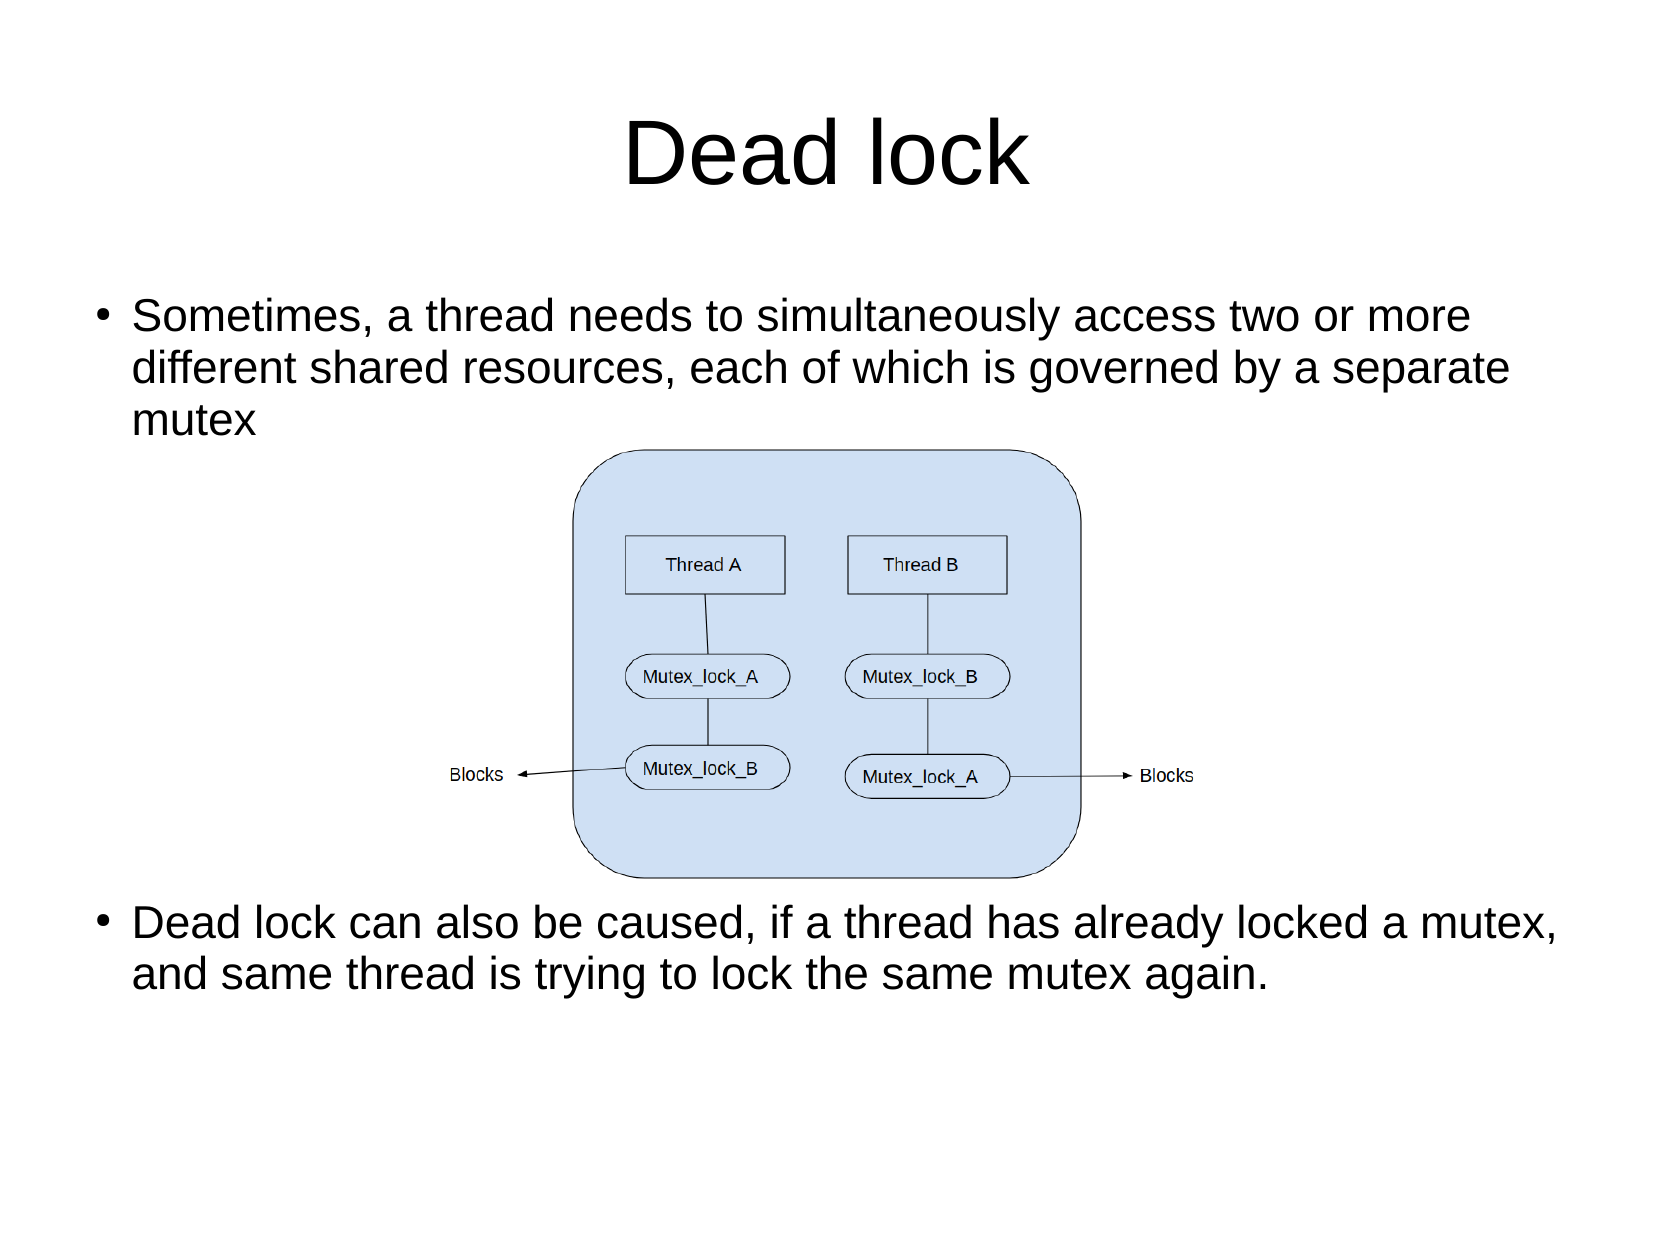

# Dead lock
Sometimes, a thread needs to simultaneously access two or more different shared resources, each of which is governed by a separate mutex
Dead lock can also be caused, if a thread has already locked a mutex, and same thread is trying to lock the same mutex again.